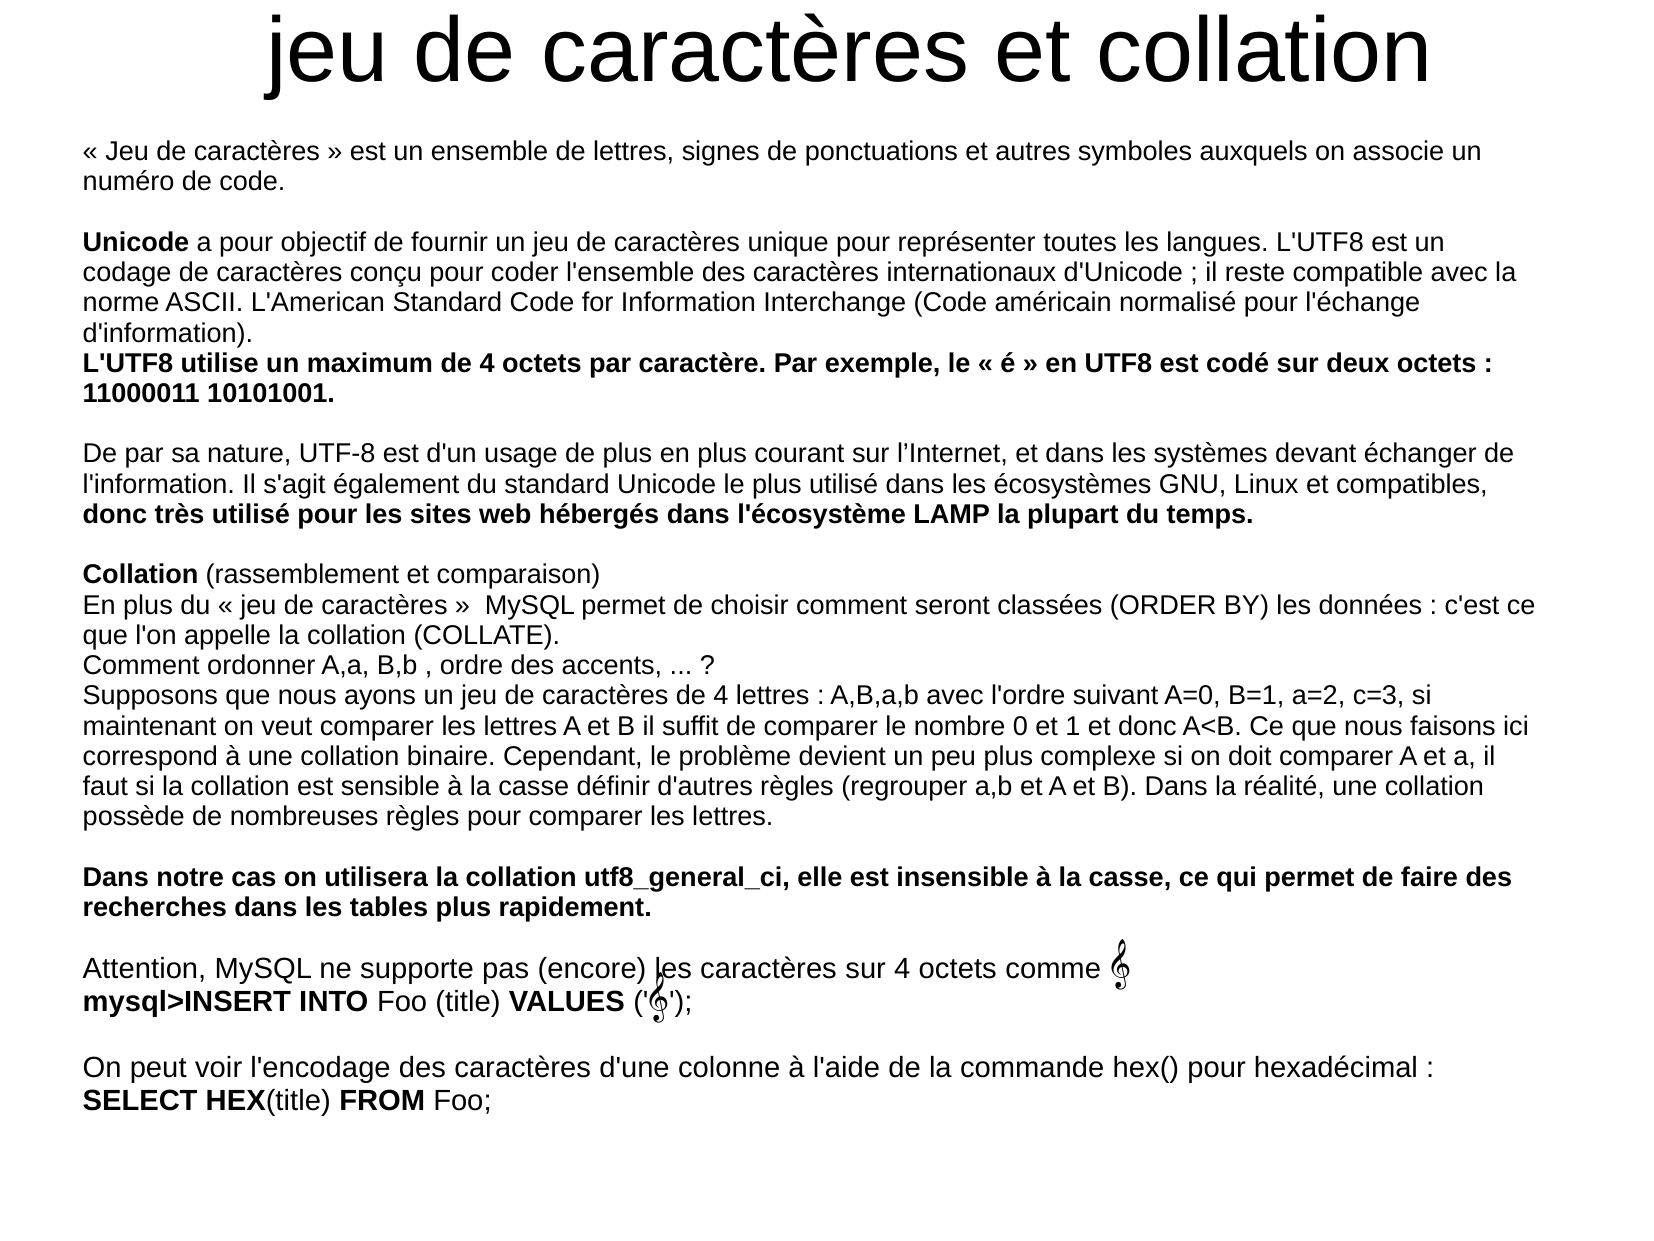

# jeu de caractères et collation
« Jeu de caractères » est un ensemble de lettres, signes de ponctuations et autres symboles auxquels on associe un numéro de code.
Unicode a pour objectif de fournir un jeu de caractères unique pour représenter toutes les langues. L'UTF8 est un codage de caractères conçu pour coder l'ensemble des caractères internationaux d'Unicode ; il reste compatible avec la norme ASCII. L'American Standard Code for Information Interchange (Code américain normalisé pour l'échange d'information).
L'UTF8 utilise un maximum de 4 octets par caractère. Par exemple, le « é » en UTF8 est codé sur deux octets : 11000011 10101001.
De par sa nature, UTF-8 est d'un usage de plus en plus courant sur l’Internet, et dans les systèmes devant échanger de l'information. Il s'agit également du standard Unicode le plus utilisé dans les écosystèmes GNU, Linux et compatibles, donc très utilisé pour les sites web hébergés dans l'écosystème LAMP la plupart du temps.
Collation (rassemblement et comparaison)
En plus du « jeu de caractères » MySQL permet de choisir comment seront classées (ORDER BY) les données : c'est ce que l'on appelle la collation (COLLATE).
Comment ordonner A,a, B,b , ordre des accents, ... ?
Supposons que nous ayons un jeu de caractères de 4 lettres : A,B,a,b avec l'ordre suivant A=0, B=1, a=2, c=3, si maintenant on veut comparer les lettres A et B il suffit de comparer le nombre 0 et 1 et donc A<B. Ce que nous faisons ici correspond à une collation binaire. Cependant, le problème devient un peu plus complexe si on doit comparer A et a, il faut si la collation est sensible à la casse définir d'autres règles (regrouper a,b et A et B). Dans la réalité, une collation possède de nombreuses règles pour comparer les lettres.
Dans notre cas on utilisera la collation utf8_general_ci, elle est insensible à la casse, ce qui permet de faire des recherches dans les tables plus rapidement.
Attention, MySQL ne supporte pas (encore) les caractères sur 4 octets comme 𝄞
mysql>INSERT INTO Foo (title) VALUES ('𝄞');
On peut voir l'encodage des caractères d'une colonne à l'aide de la commande hex() pour hexadécimal :
SELECT HEX(title) FROM Foo;